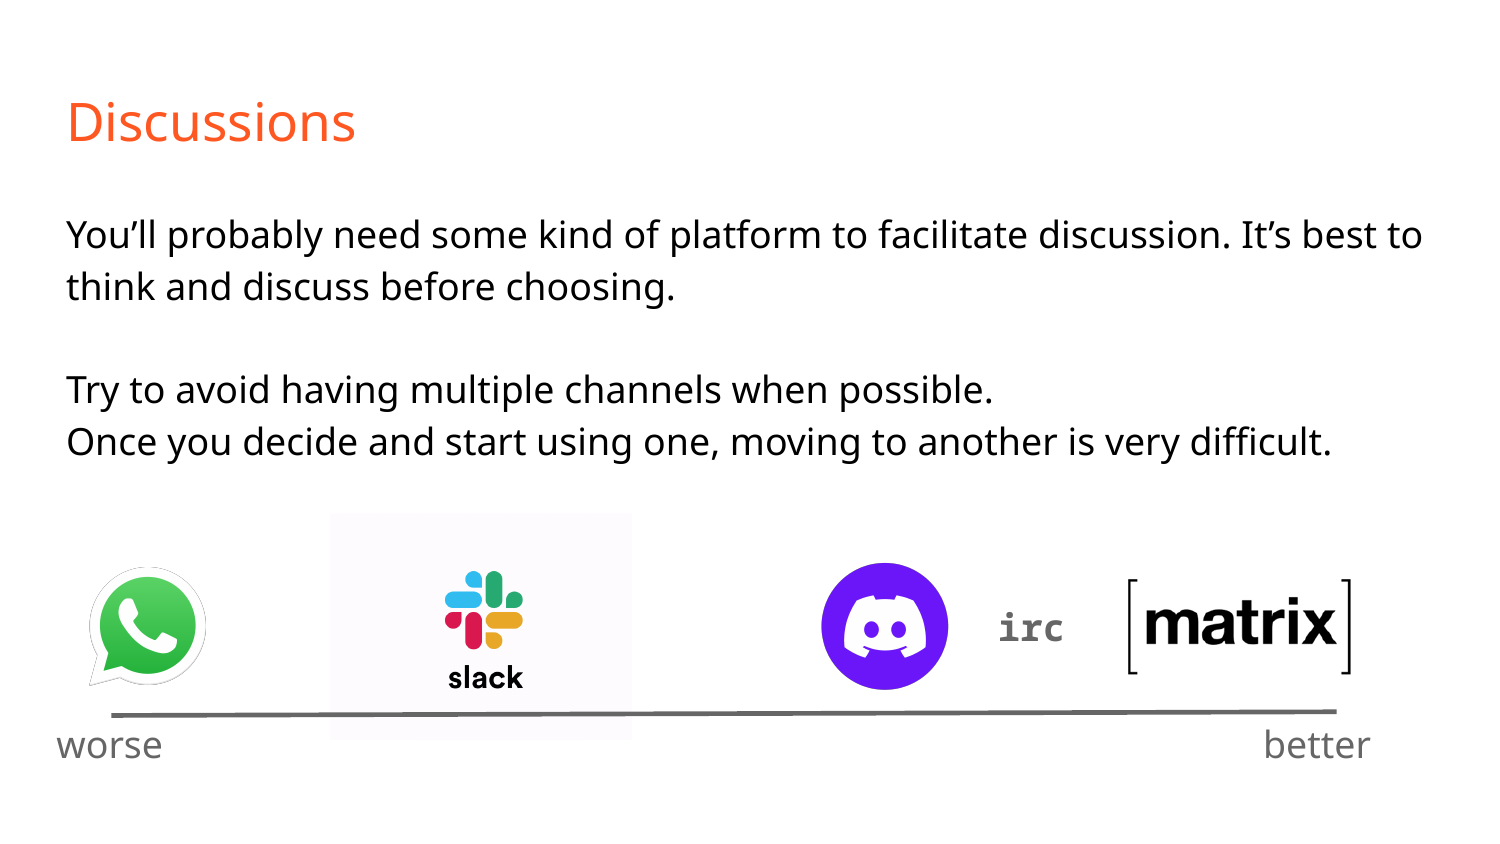

# Discussions
You’ll probably need some kind of platform to facilitate discussion. It’s best to think and discuss before choosing.
Try to avoid having multiple channels when possible.
Once you decide and start using one, moving to another is very difficult.
irc
worse
better